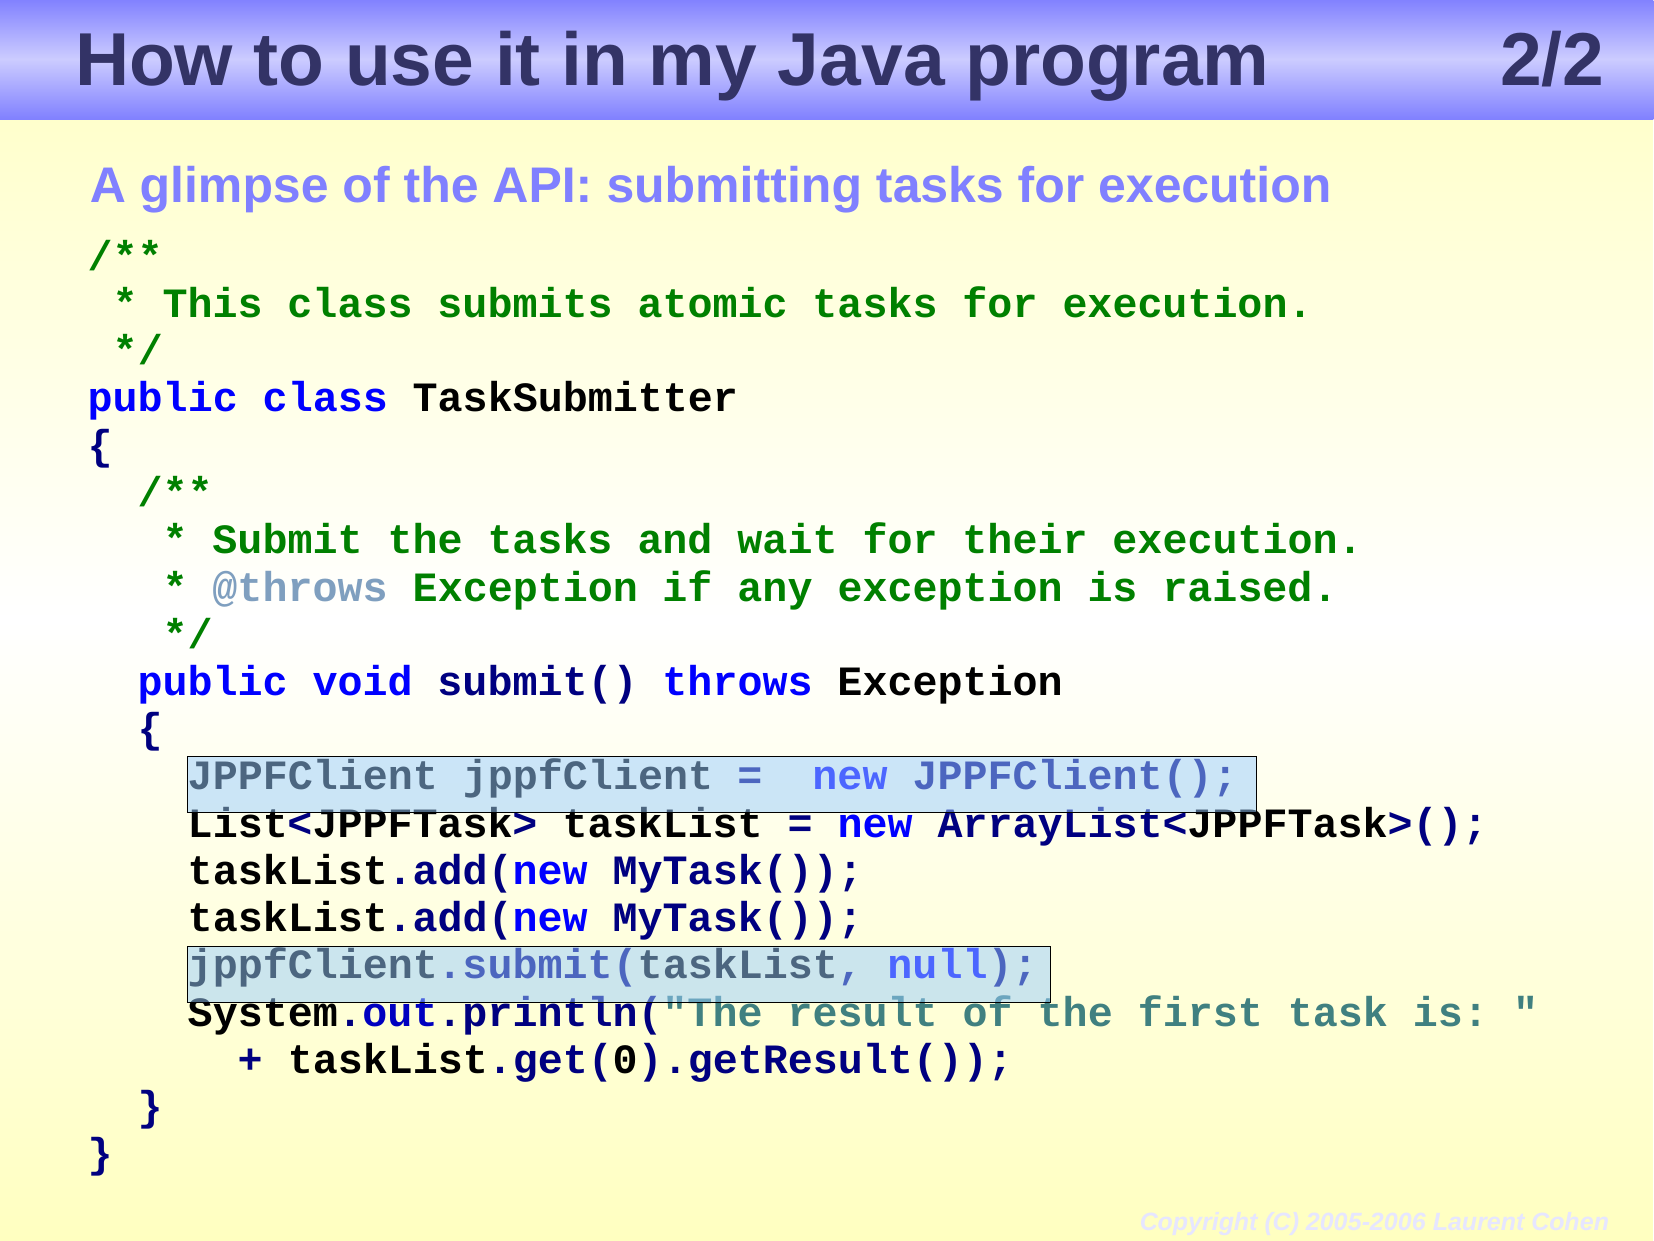

# How to use it in my Java program				2/2
A glimpse of the API: submitting tasks for execution
/**
 * This class submits atomic tasks for execution.
 */
public class TaskSubmitter
{
 /**
 * Submit the tasks and wait for their execution.
 * @throws Exception if any exception is raised.
 */
 public void submit() throws Exception
 {
 JPPFClient jppfClient = new JPPFClient();
 List<JPPFTask> taskList = new ArrayList<JPPFTask>();
 taskList.add(new MyTask());
 taskList.add(new MyTask());
 jppfClient.submit(taskList, null);
 System.out.println("The result of the first task is: "
 + taskList.get(0).getResult());
 }
}